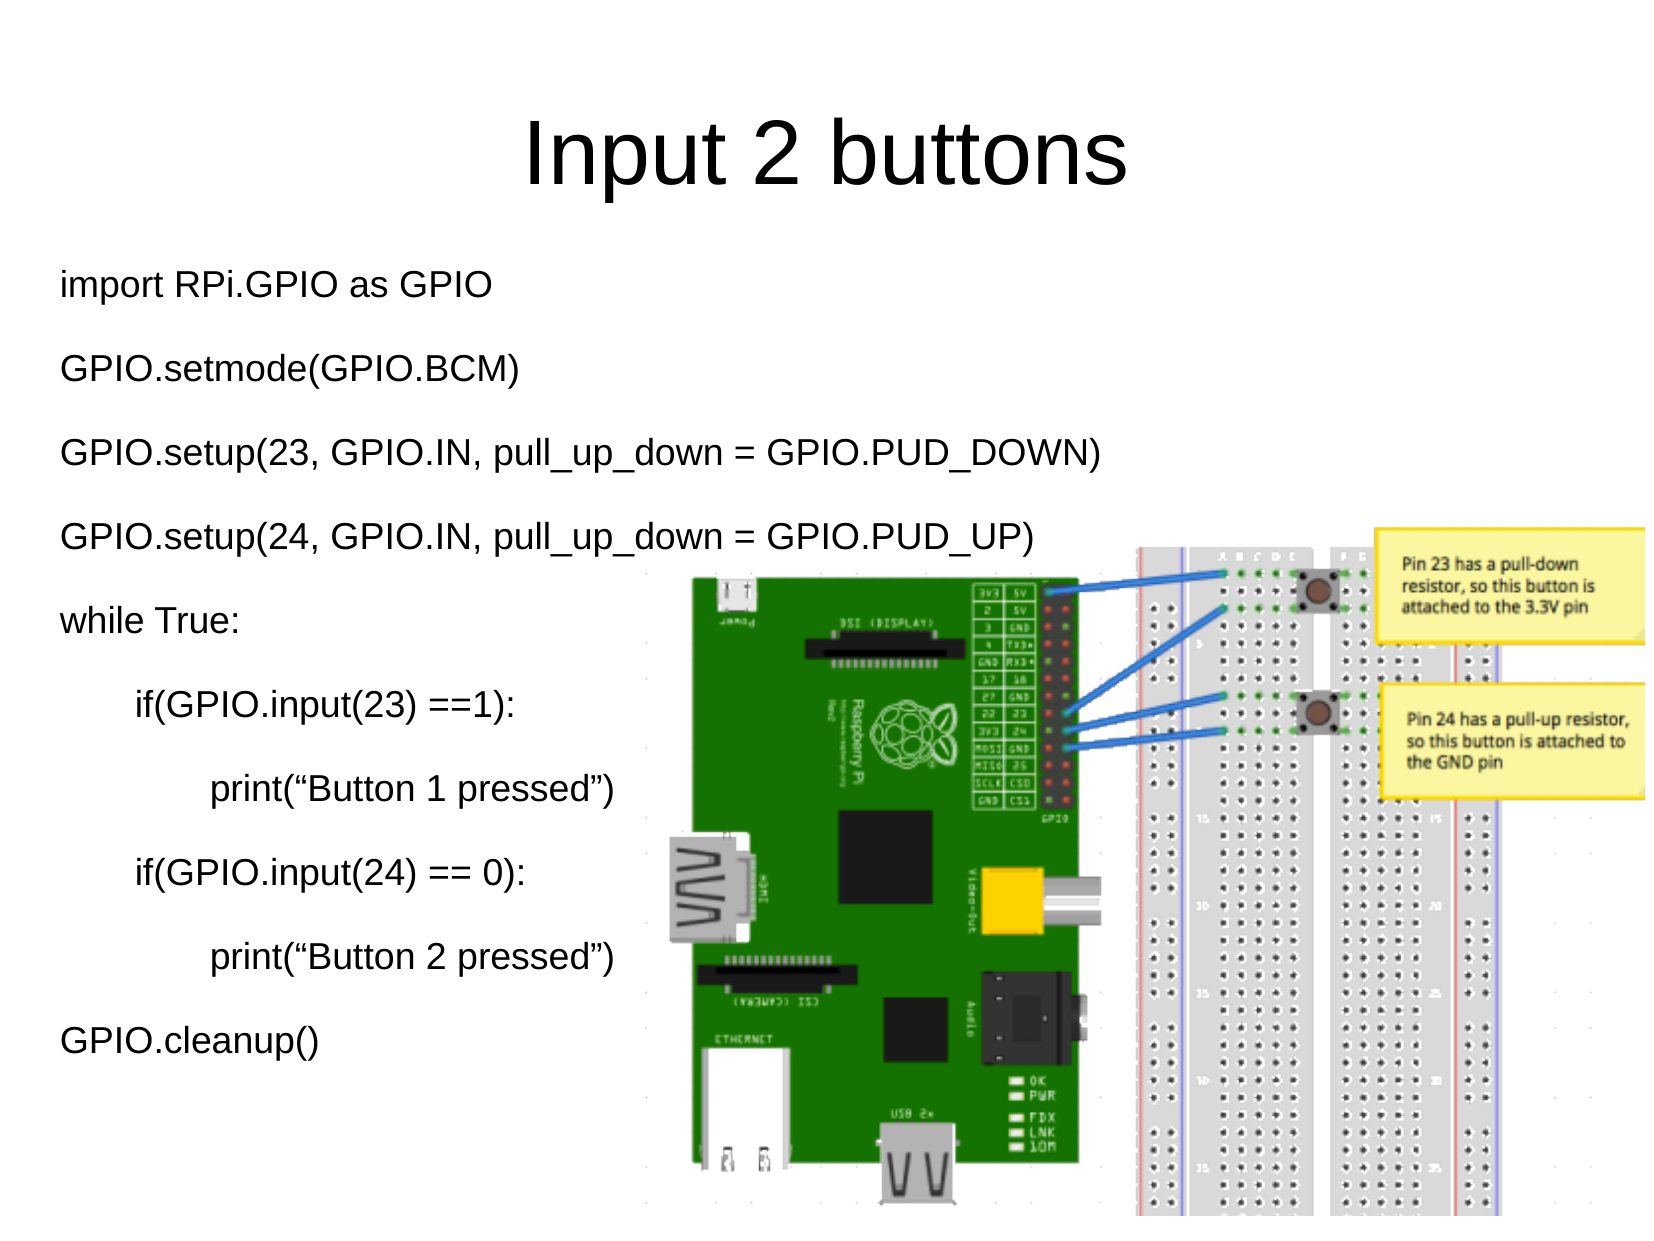

# Input 2 buttons
import RPi.GPIO as GPIO
GPIO.setmode(GPIO.BCM)
GPIO.setup(23, GPIO.IN, pull_up_down = GPIO.PUD_DOWN)
GPIO.setup(24, GPIO.IN, pull_up_down = GPIO.PUD_UP)
while True:
	if(GPIO.input(23) ==1):
		print(“Button 1 pressed”)
	if(GPIO.input(24) == 0):
		print(“Button 2 pressed”)
GPIO.cleanup()